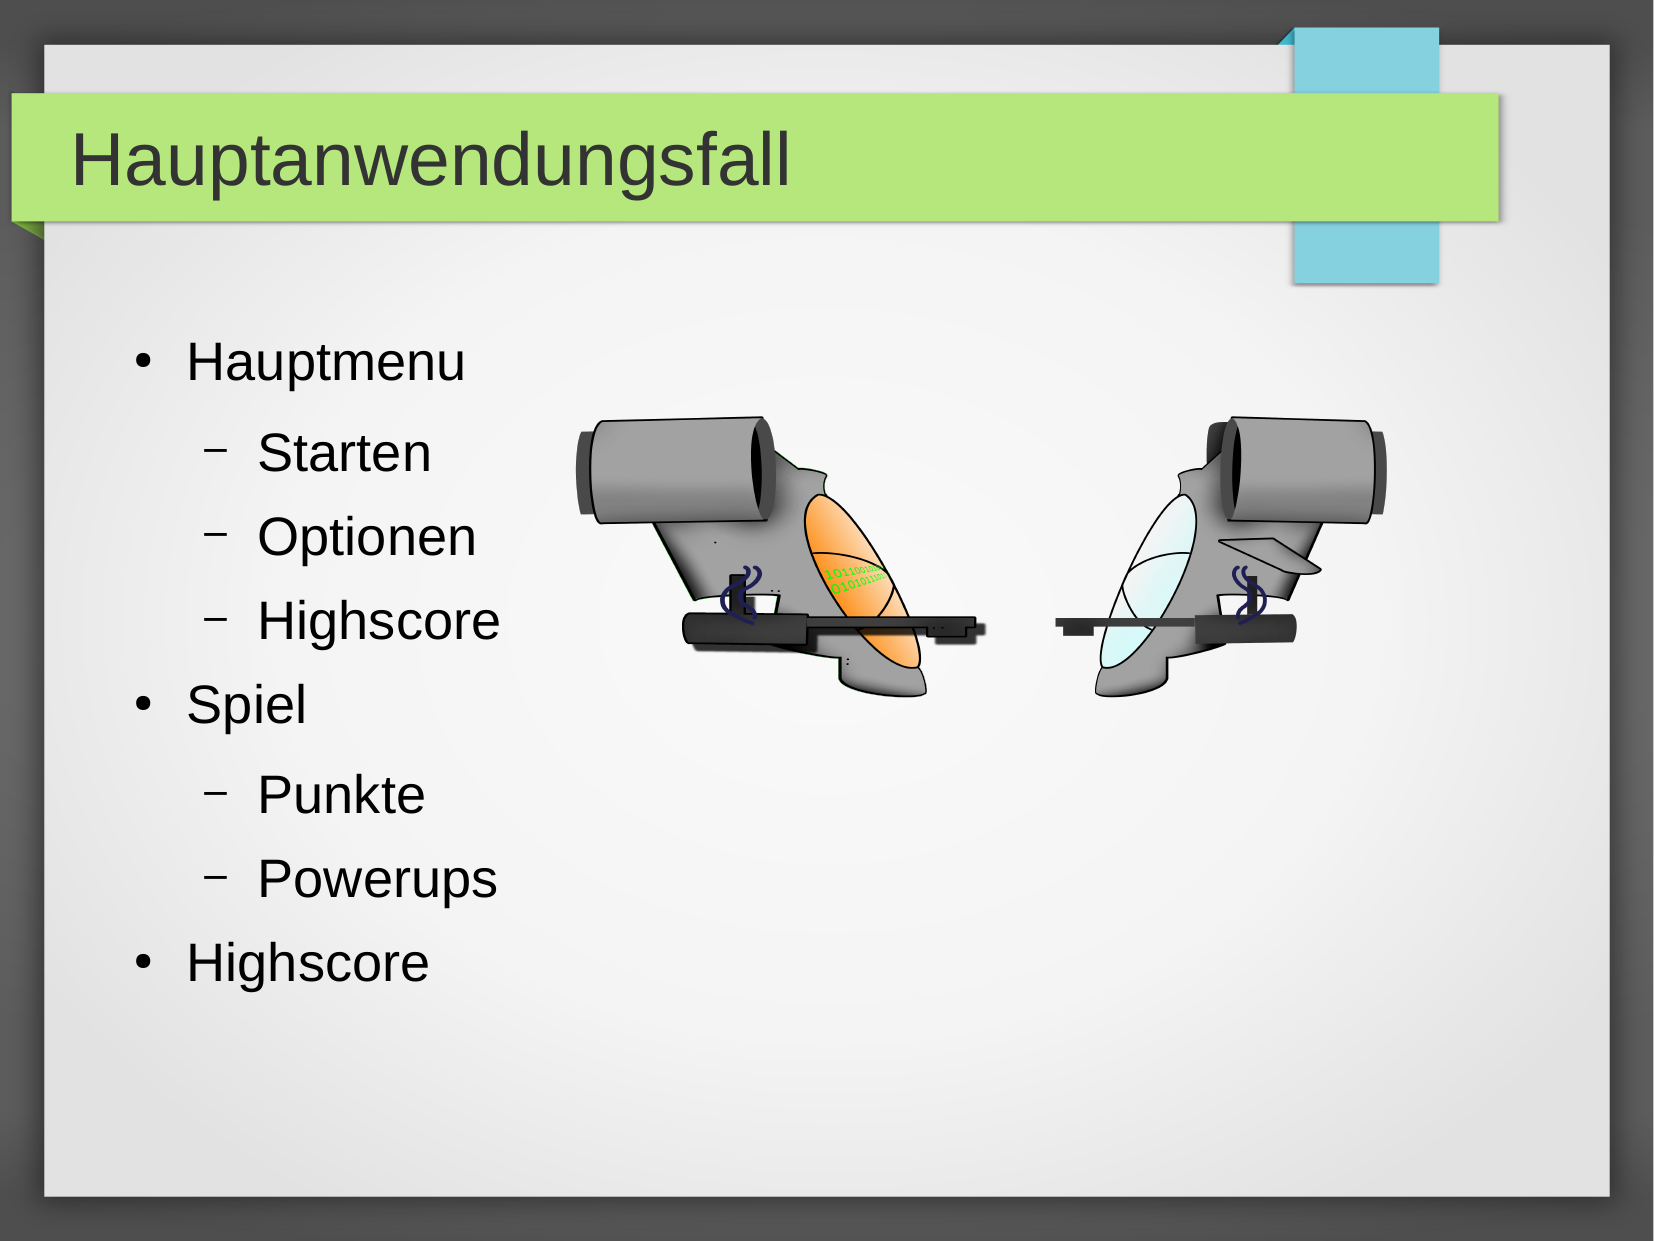

# Hauptanwendungsfall
Hauptmenu
Starten
Optionen
Highscore
Spiel
Punkte
Powerups
Highscore